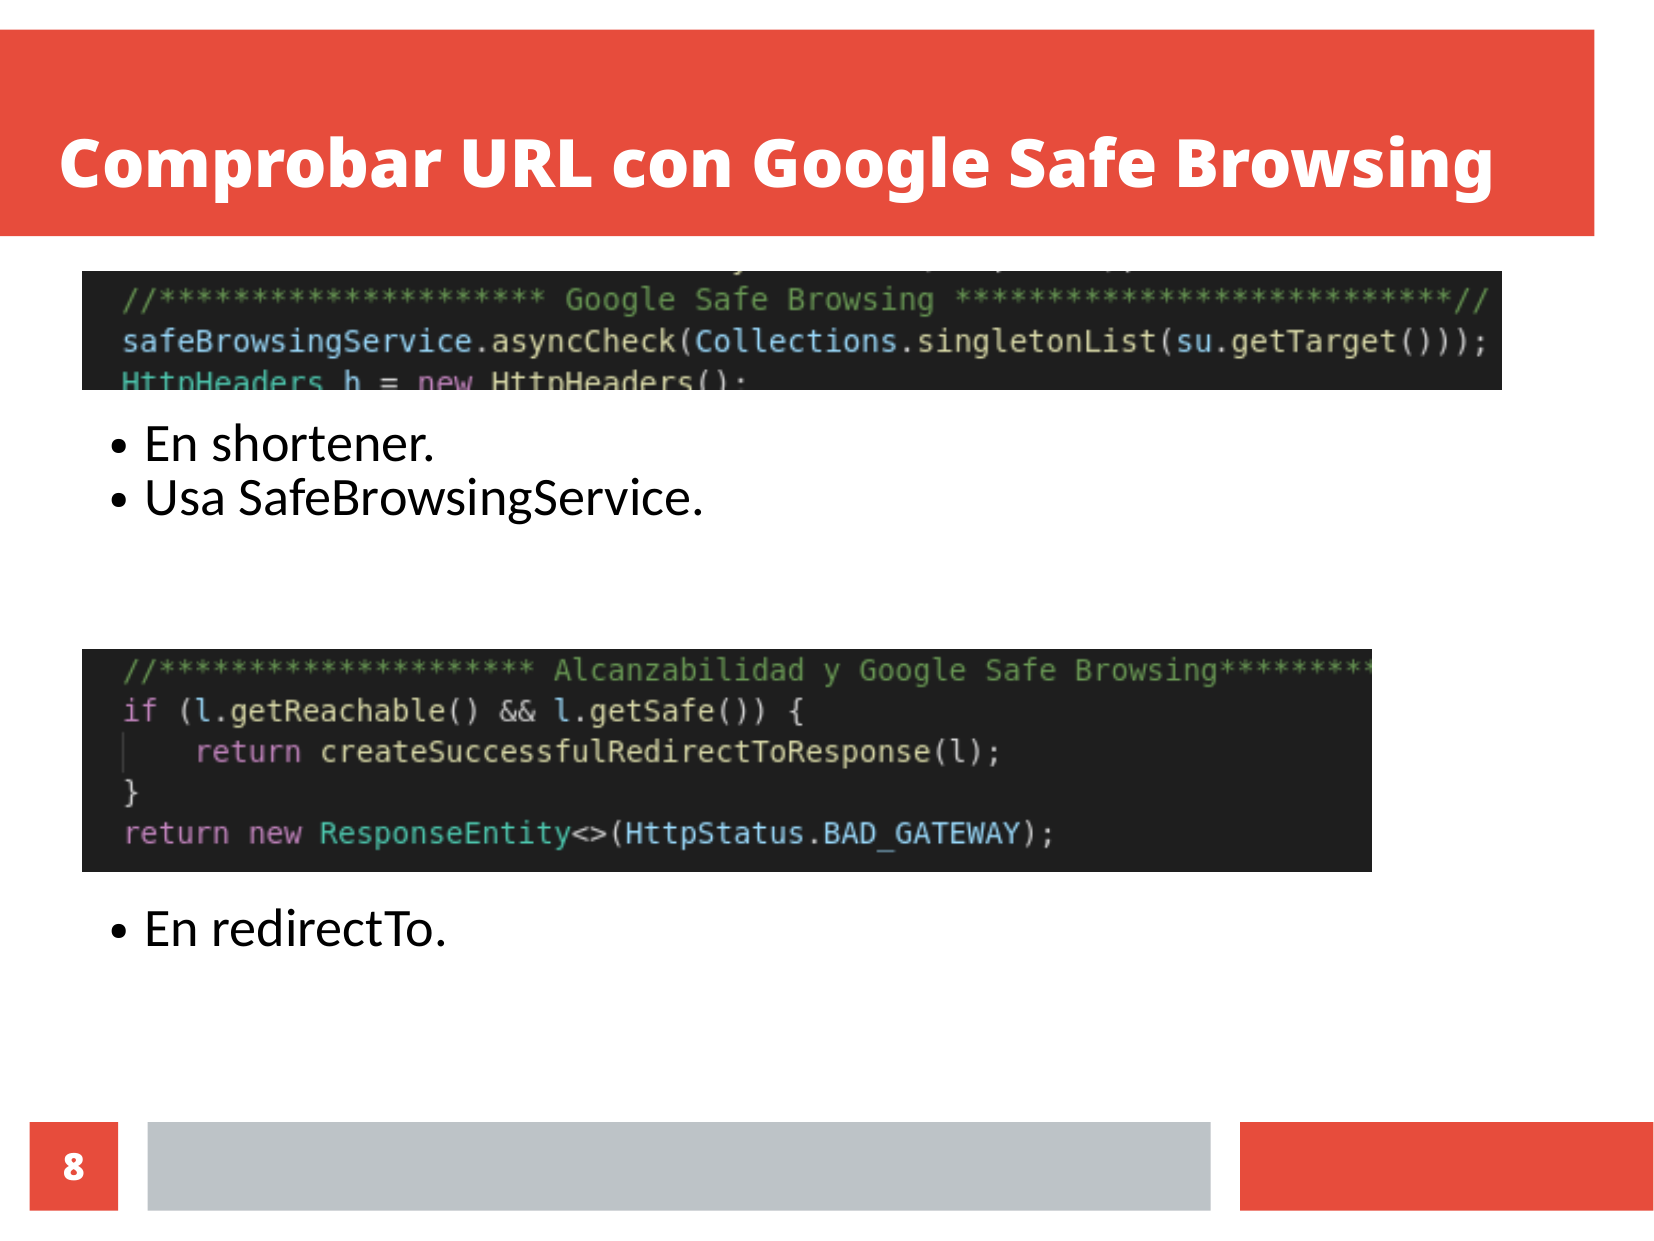

# Comprobar URL con Google Safe Browsing
En shortener.
Usa SafeBrowsingService.
En redirectTo.
8